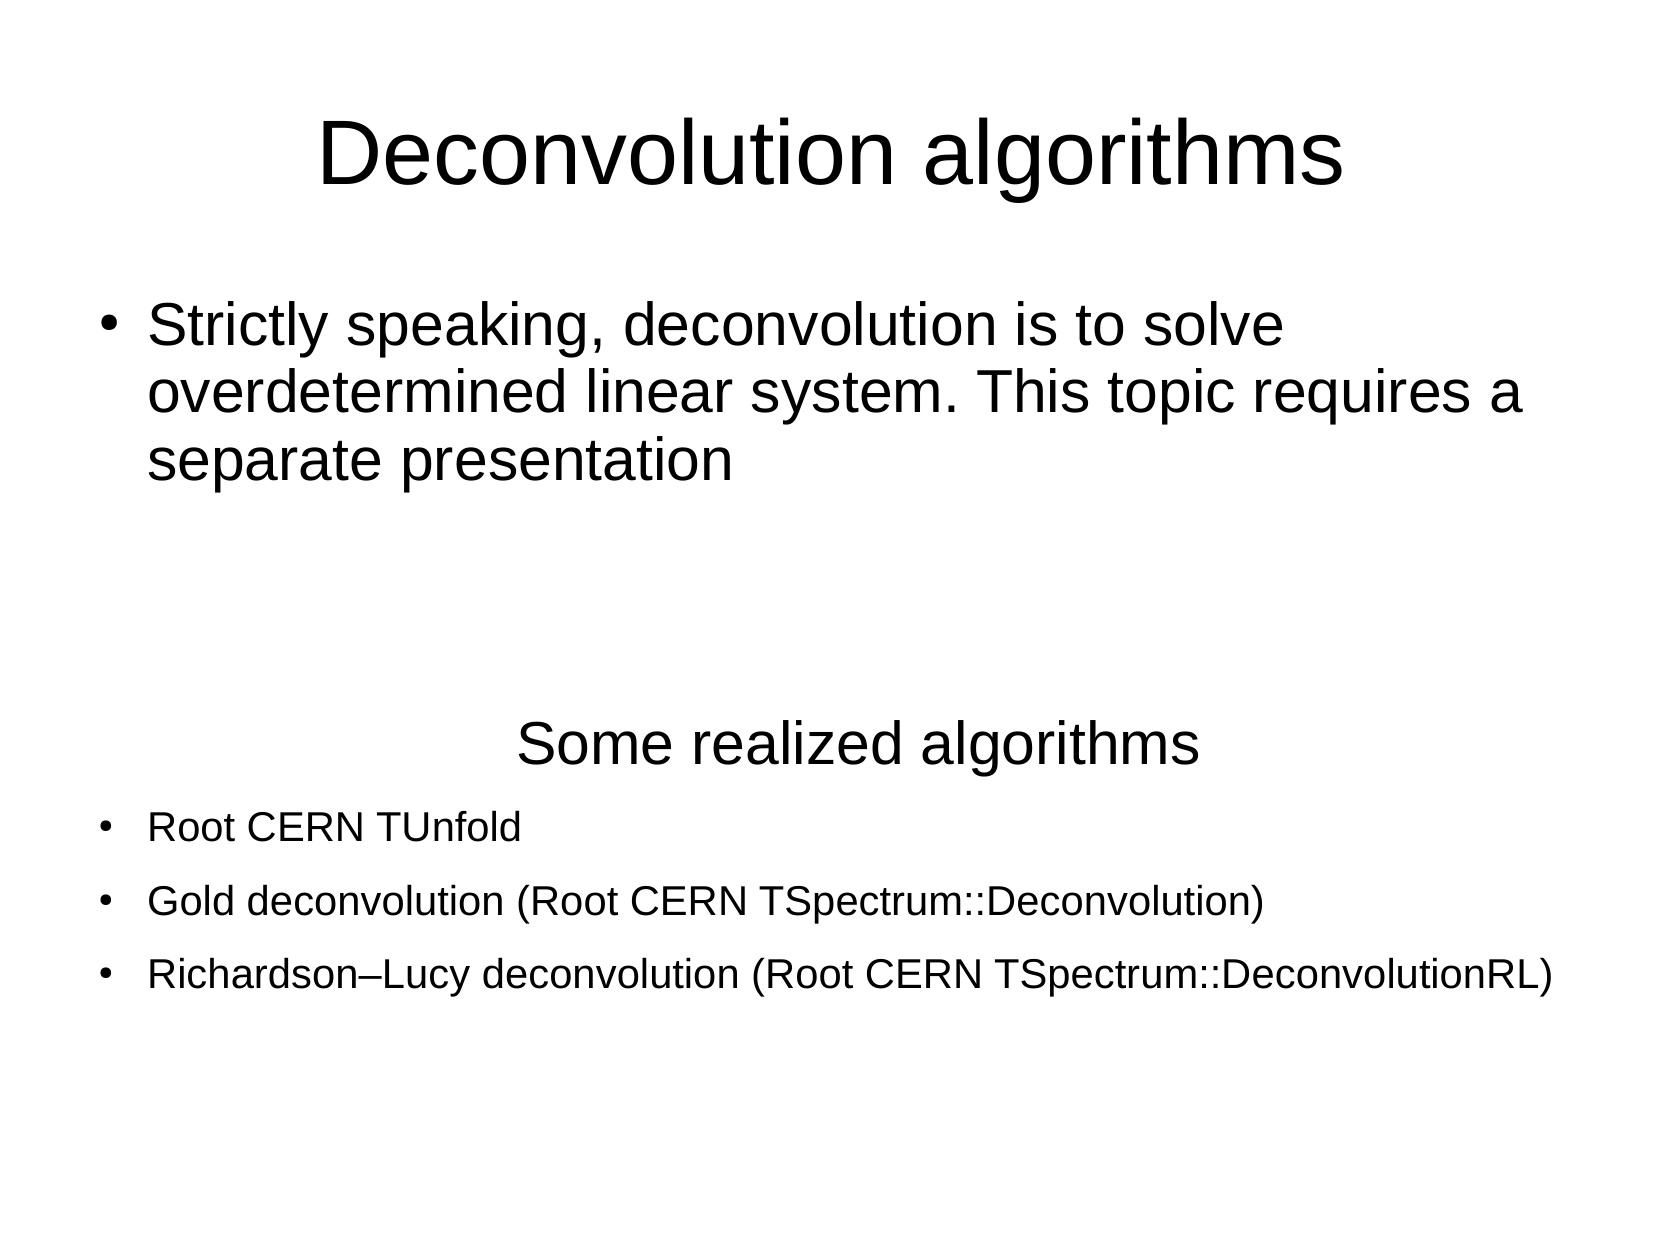

# Deconvolution algorithms
Strictly speaking, deconvolution is to solve overdetermined linear system. This topic requires a separate presentation
Some realized algorithms
Root CERN TUnfold
Gold deconvolution (Root CERN TSpectrum::Deconvolution)
Richardson–Lucy deconvolution (Root CERN TSpectrum::DeconvolutionRL)